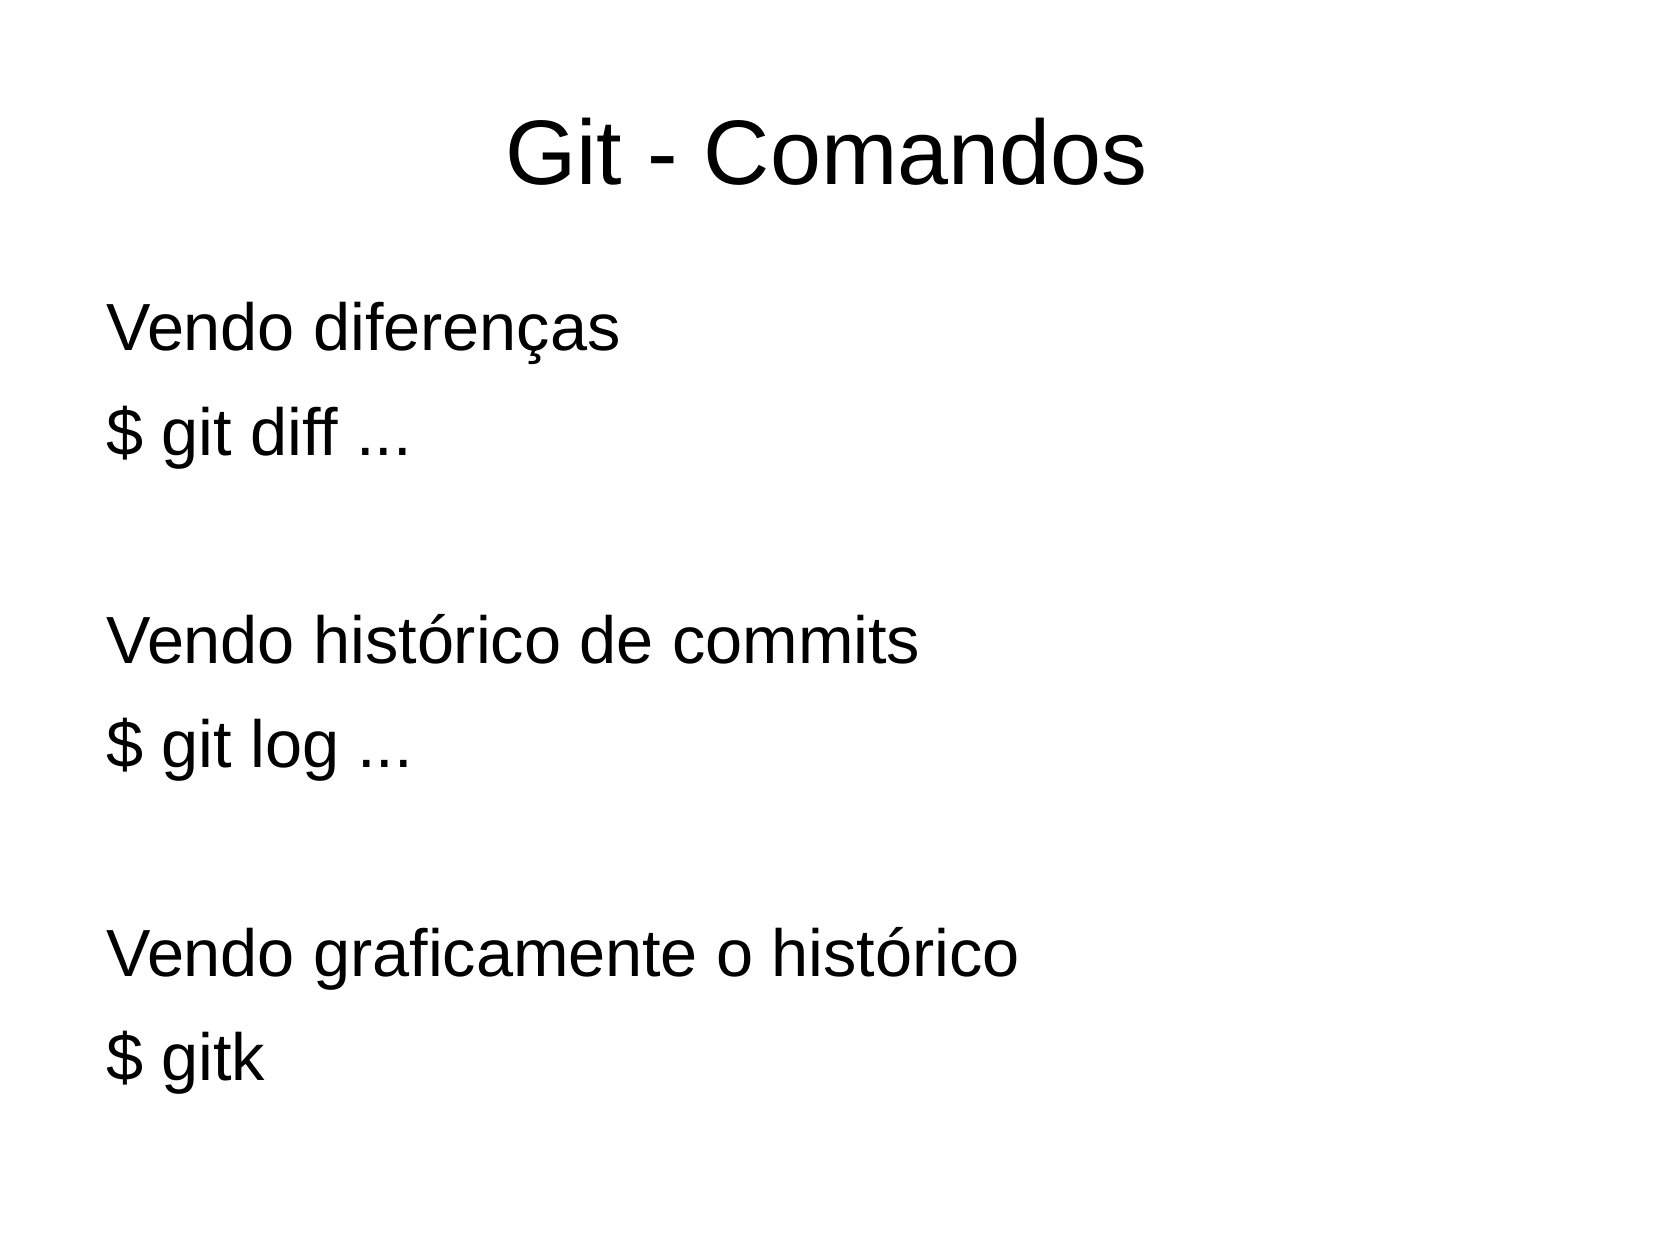

# Git - Comandos
Vendo diferenças
$ git diff ...
Vendo histórico de commits
$ git log ...
Vendo graficamente o histórico
$ gitk